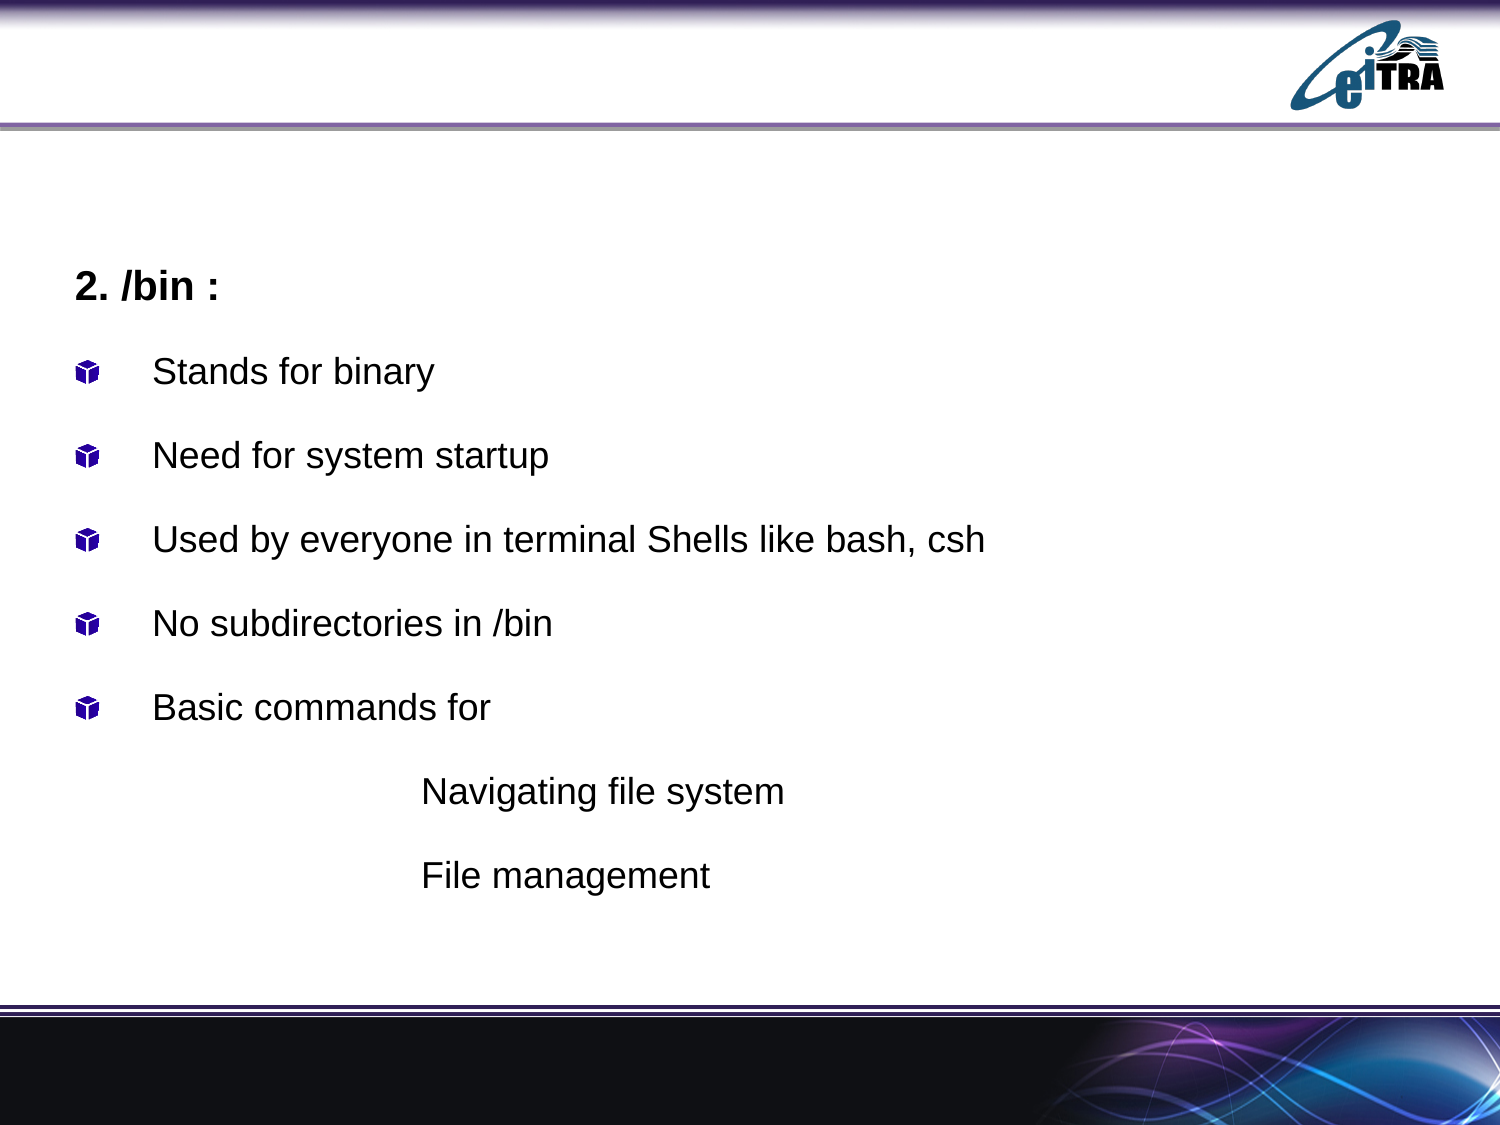

2. /bin :
 Stands for binary
 Need for system startup
 Used by everyone in terminal Shells like bash, csh
 No subdirectories in /bin
 Basic commands for
 Navigating file system
 File management